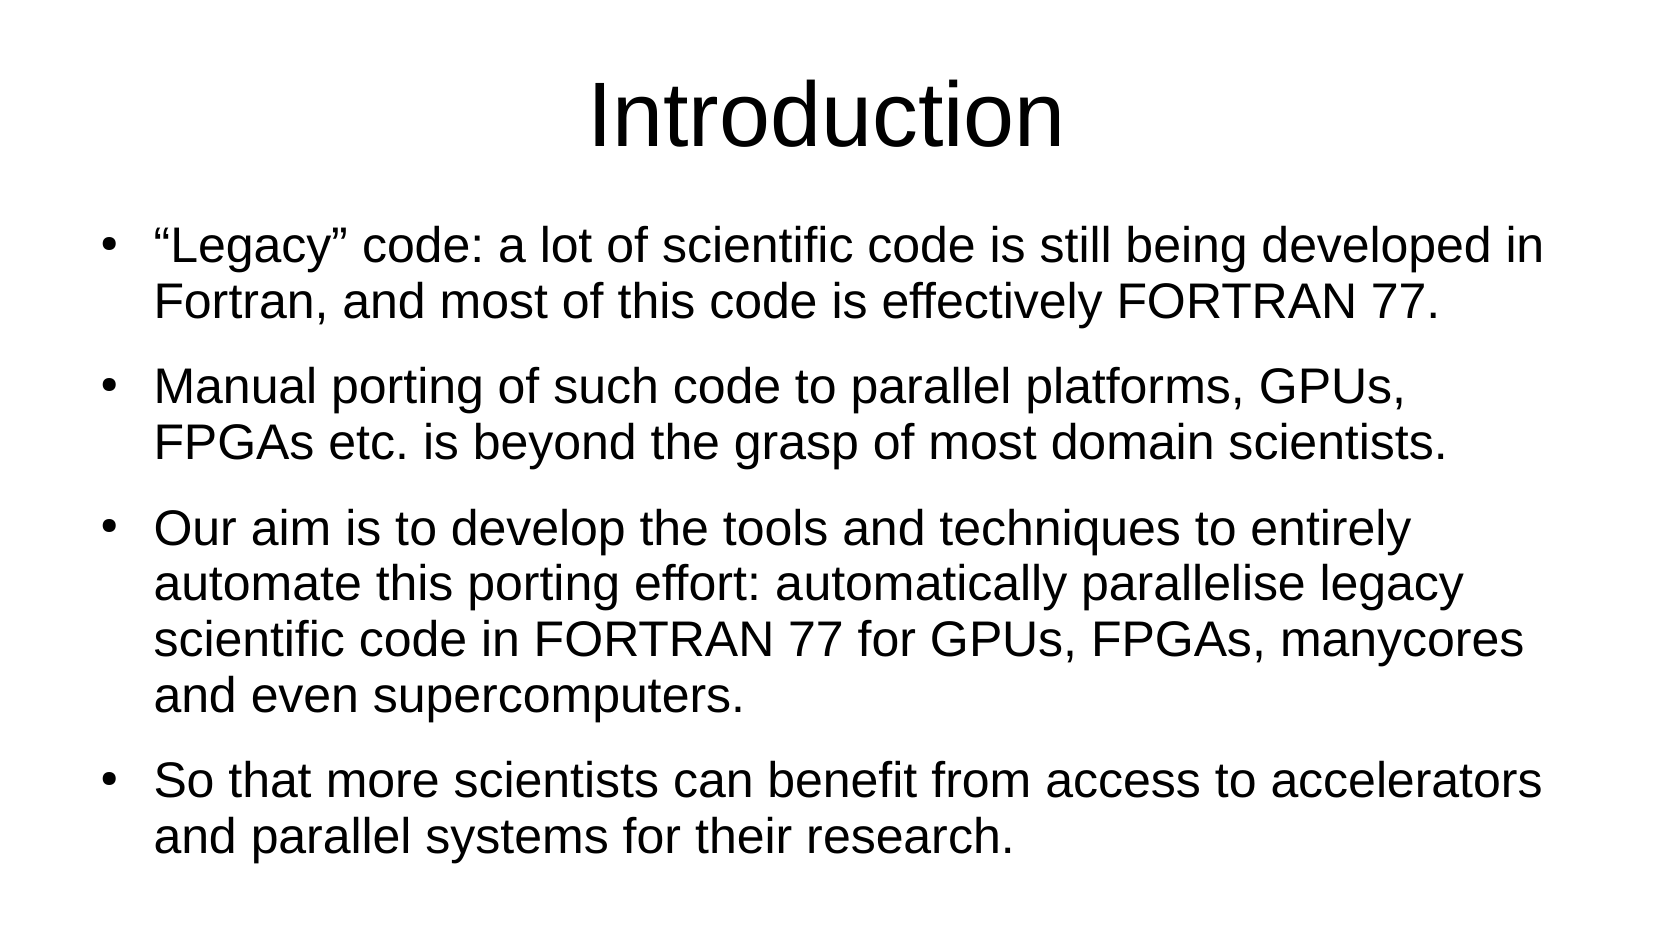

# Introduction
“Legacy” code: a lot of scientific code is still being developed in Fortran, and most of this code is effectively FORTRAN 77.
Manual porting of such code to parallel platforms, GPUs, FPGAs etc. is beyond the grasp of most domain scientists.
Our aim is to develop the tools and techniques to entirely automate this porting effort: automatically parallelise legacy scientific code in FORTRAN 77 for GPUs, FPGAs, manycores and even supercomputers.
So that more scientists can benefit from access to accelerators and parallel systems for their research.